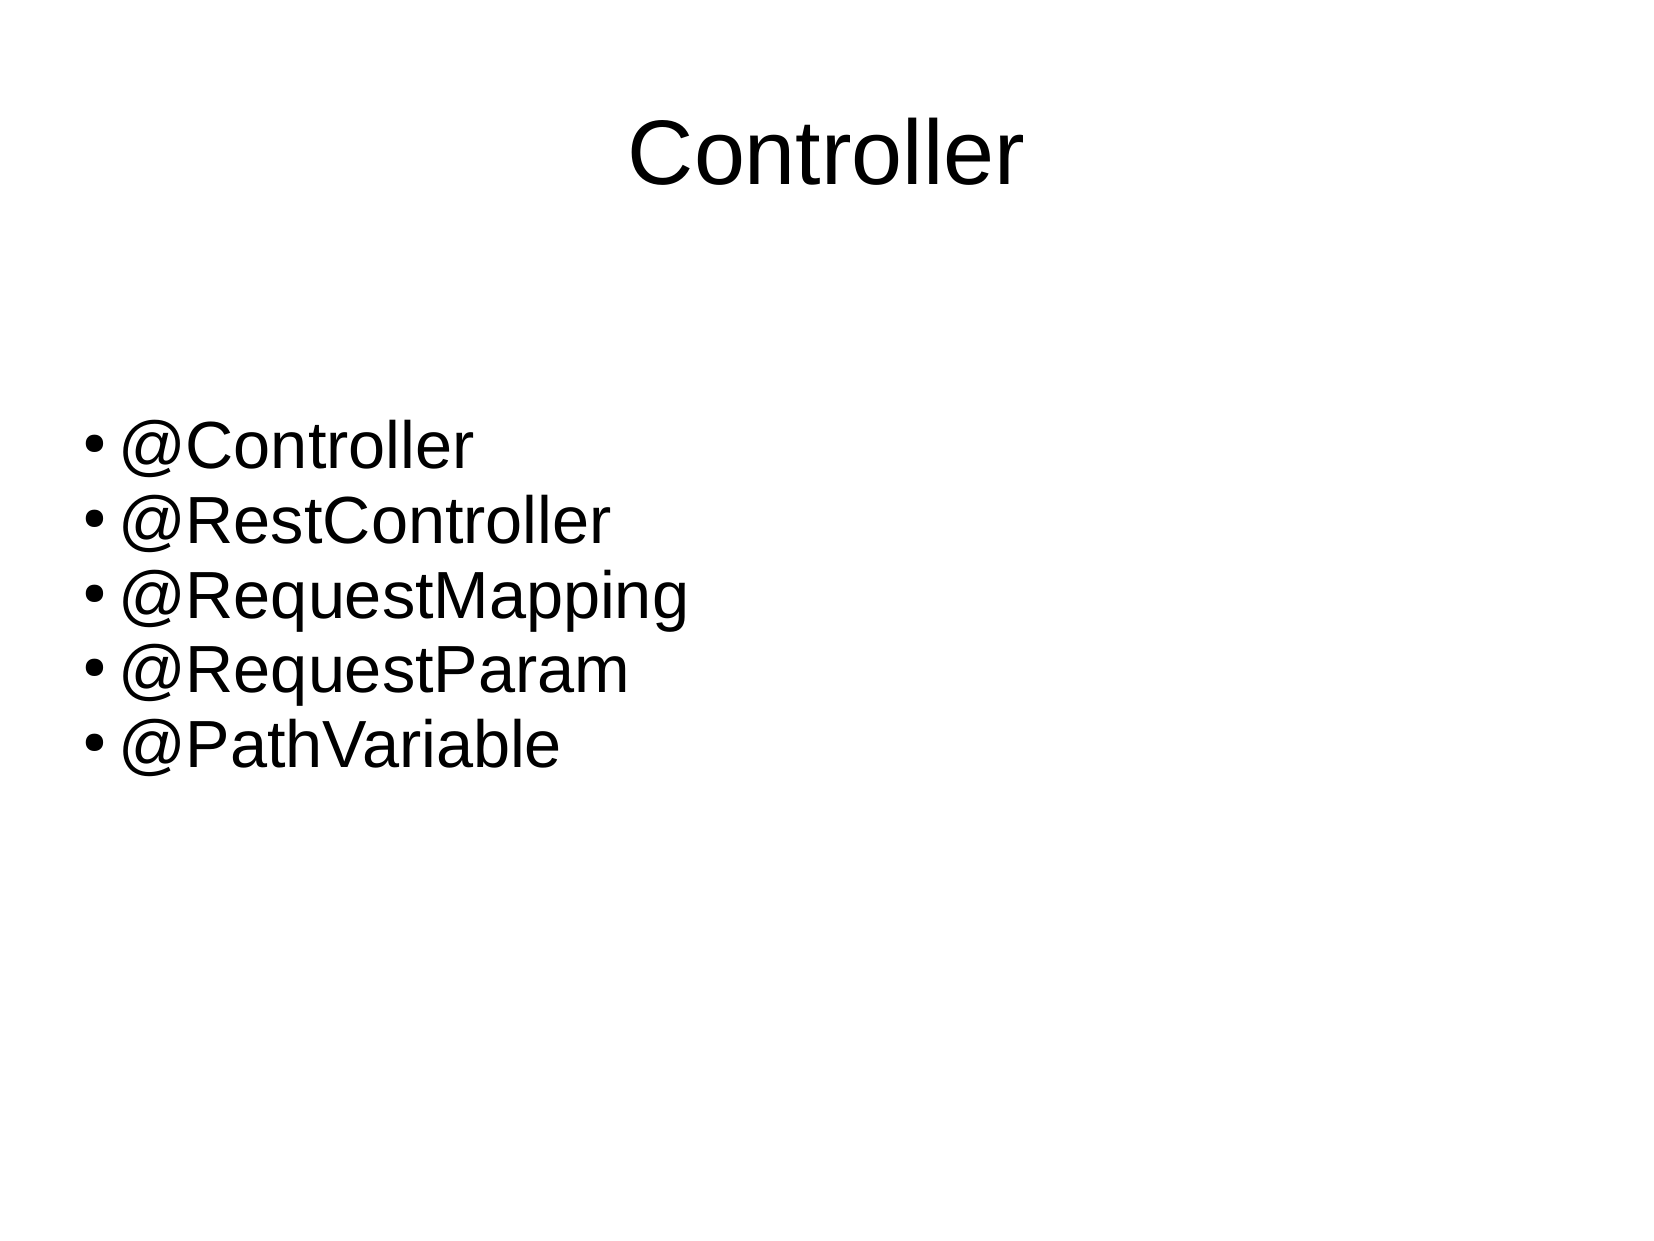

# Controller
@Controller
@RestController
@RequestMapping
@RequestParam
@PathVariable